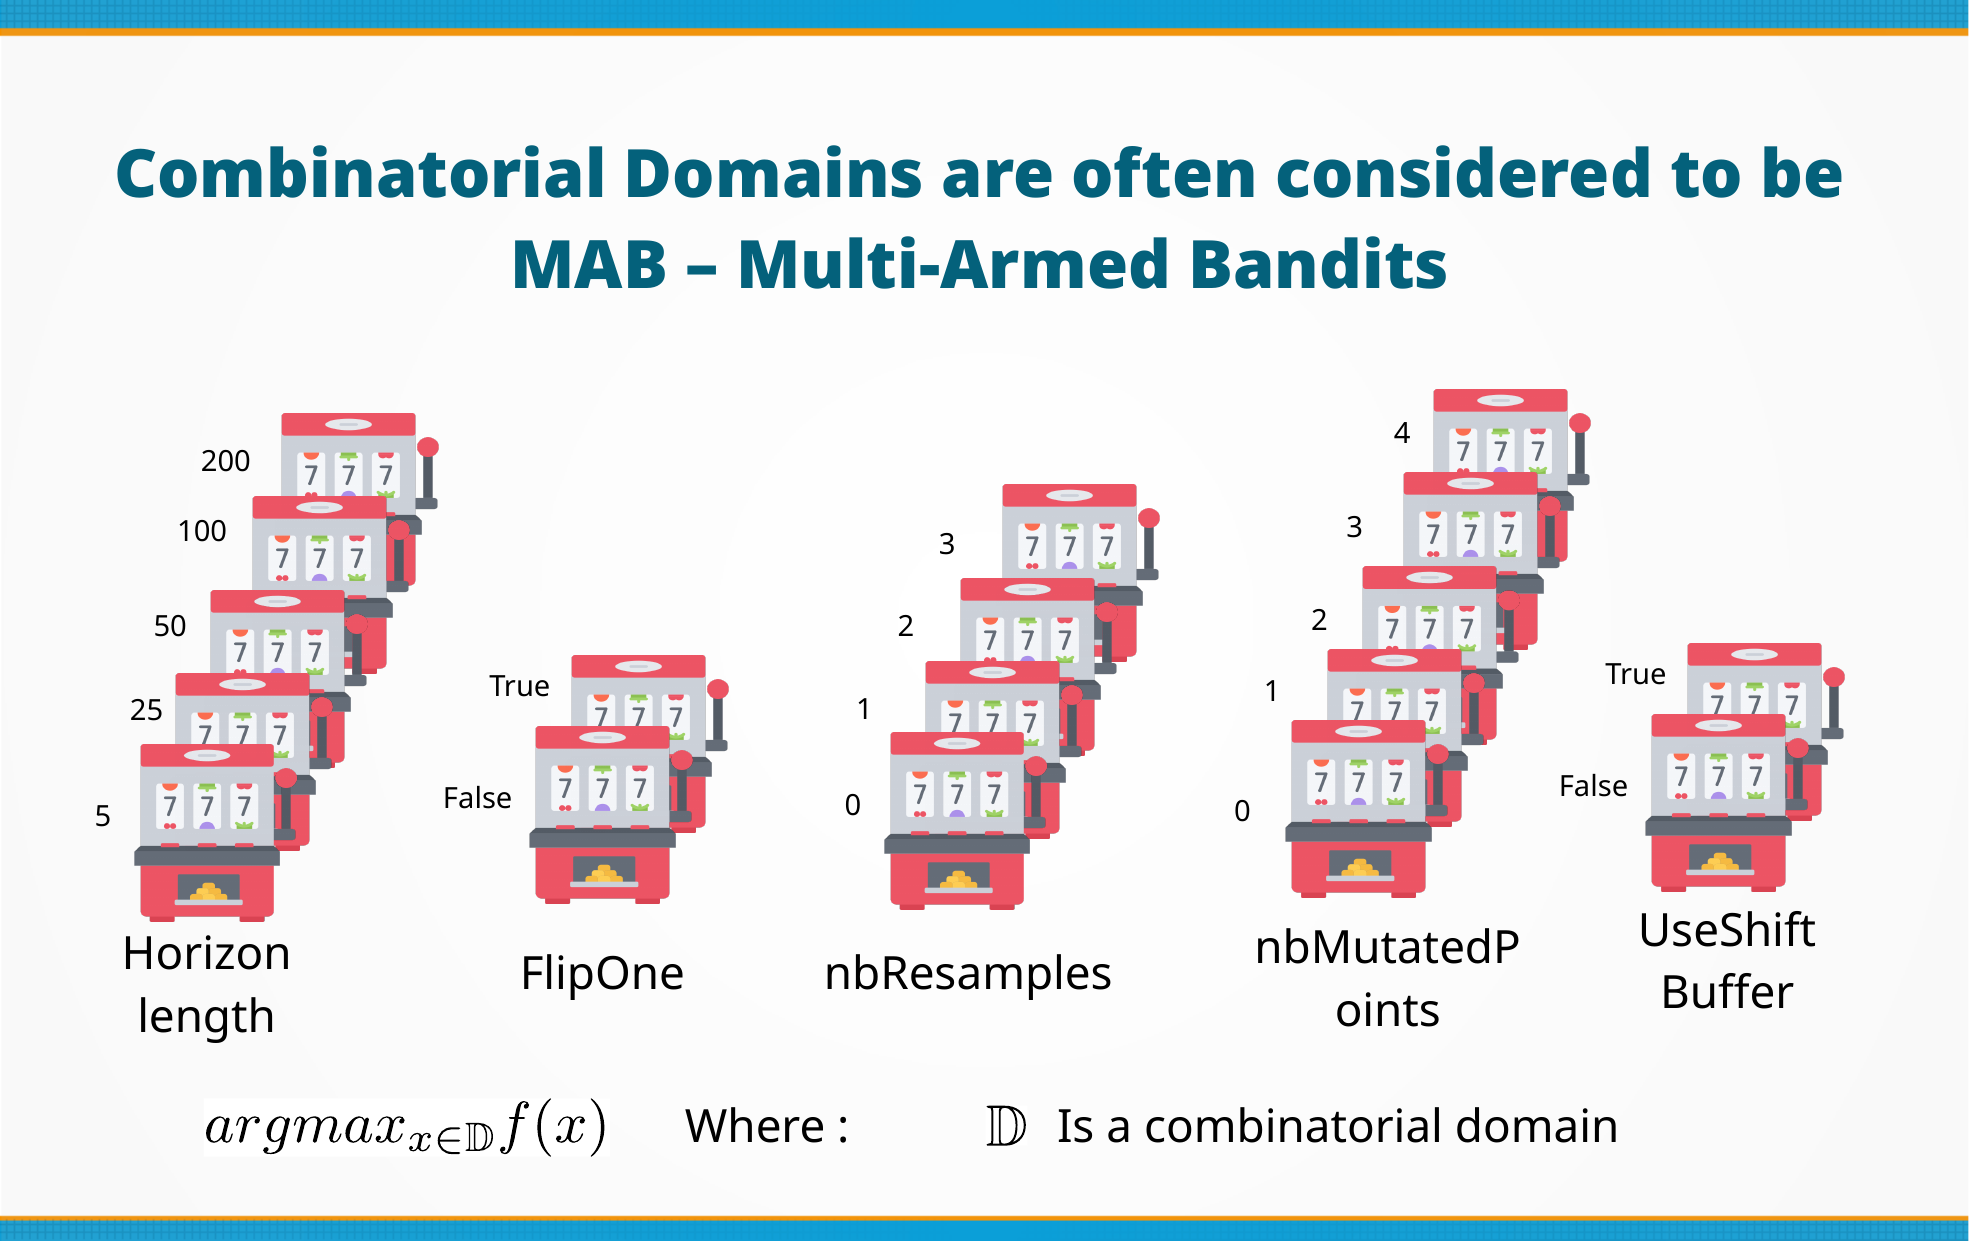

# Combinatorial Domains are often considered to be MAB – Multi-Armed Bandits
4
200
3
100
3
2
50
2
True
True
1
1
25
False
False
0
0
5
UseShiftBuffer
nbMutatedPoints
nbResamples
Horizon length
FlipOne
Where :
Is a combinatorial domain